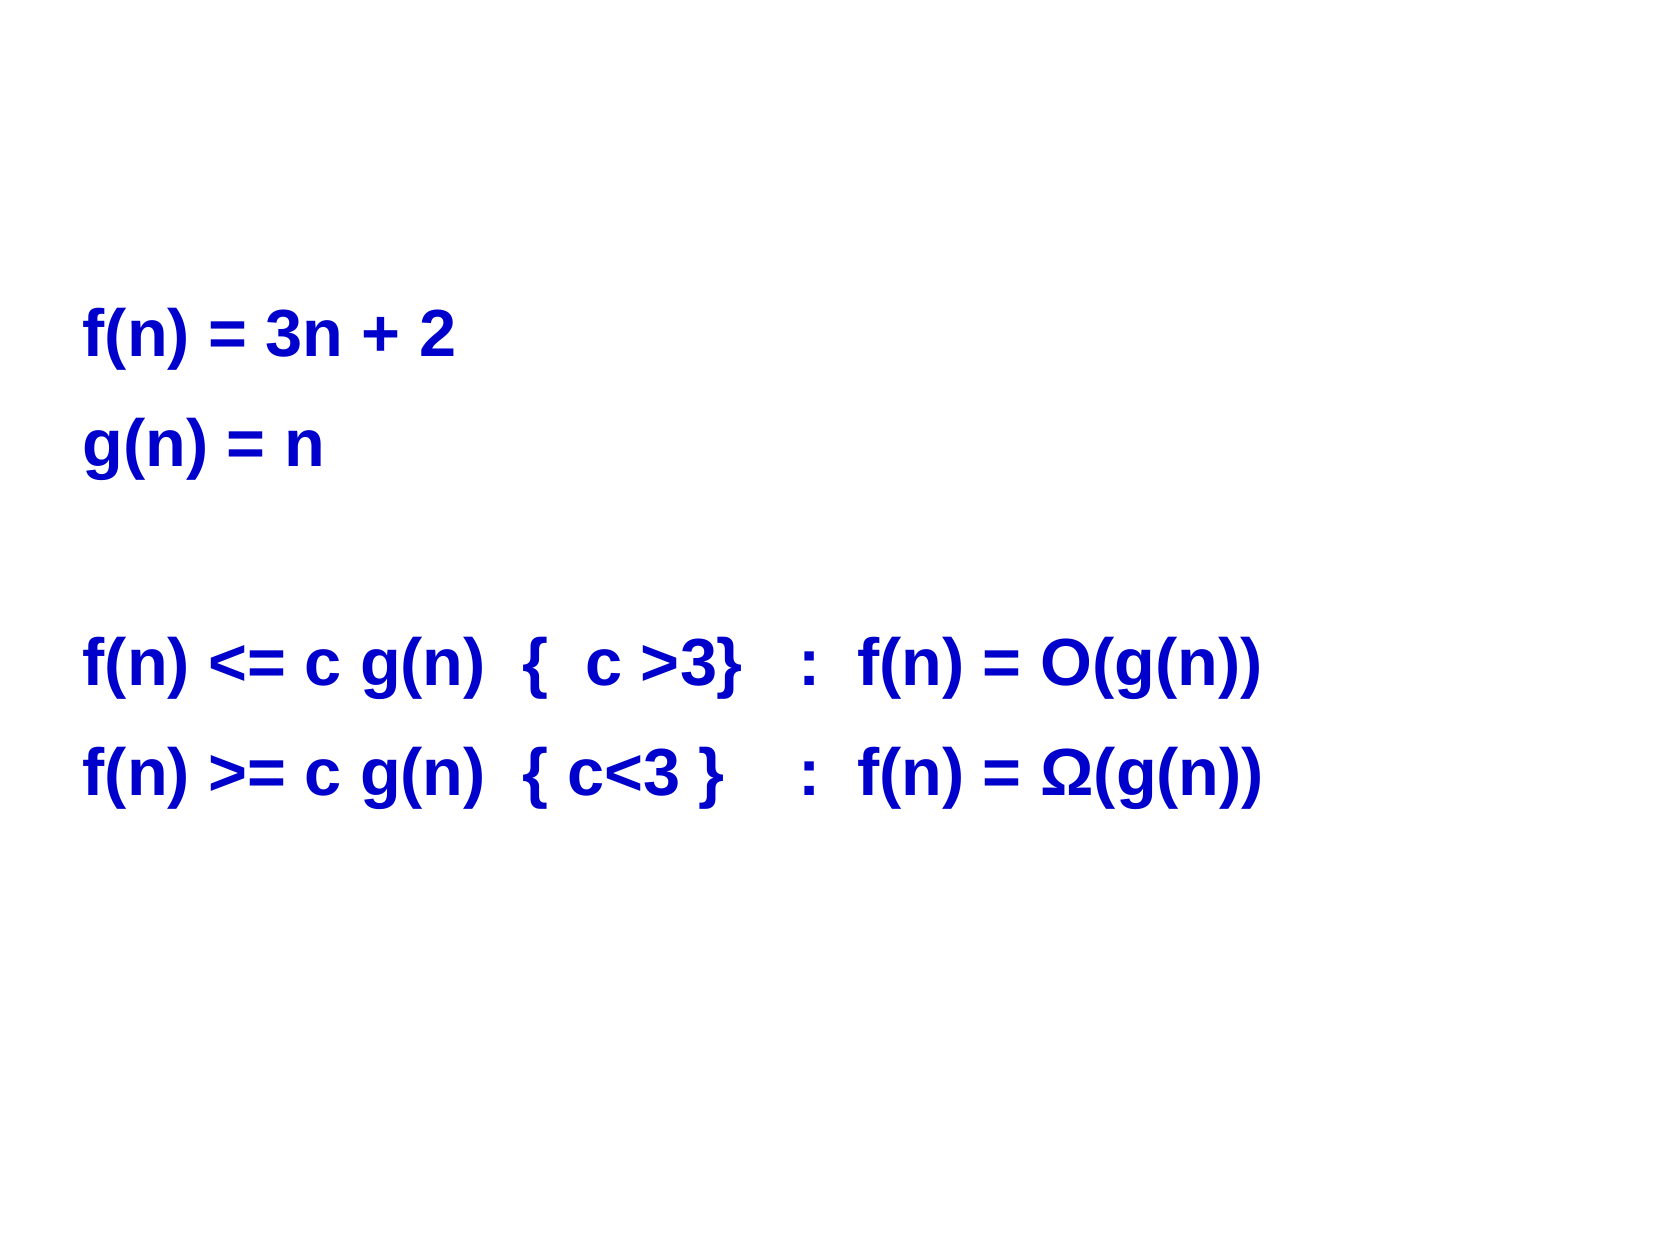

#
f(n) = 3n + 2
g(n) = n
f(n) <= c g(n) { c >3} : f(n) = O(g(n))
f(n) >= c g(n) { c<3 } : f(n) = Ω(g(n))